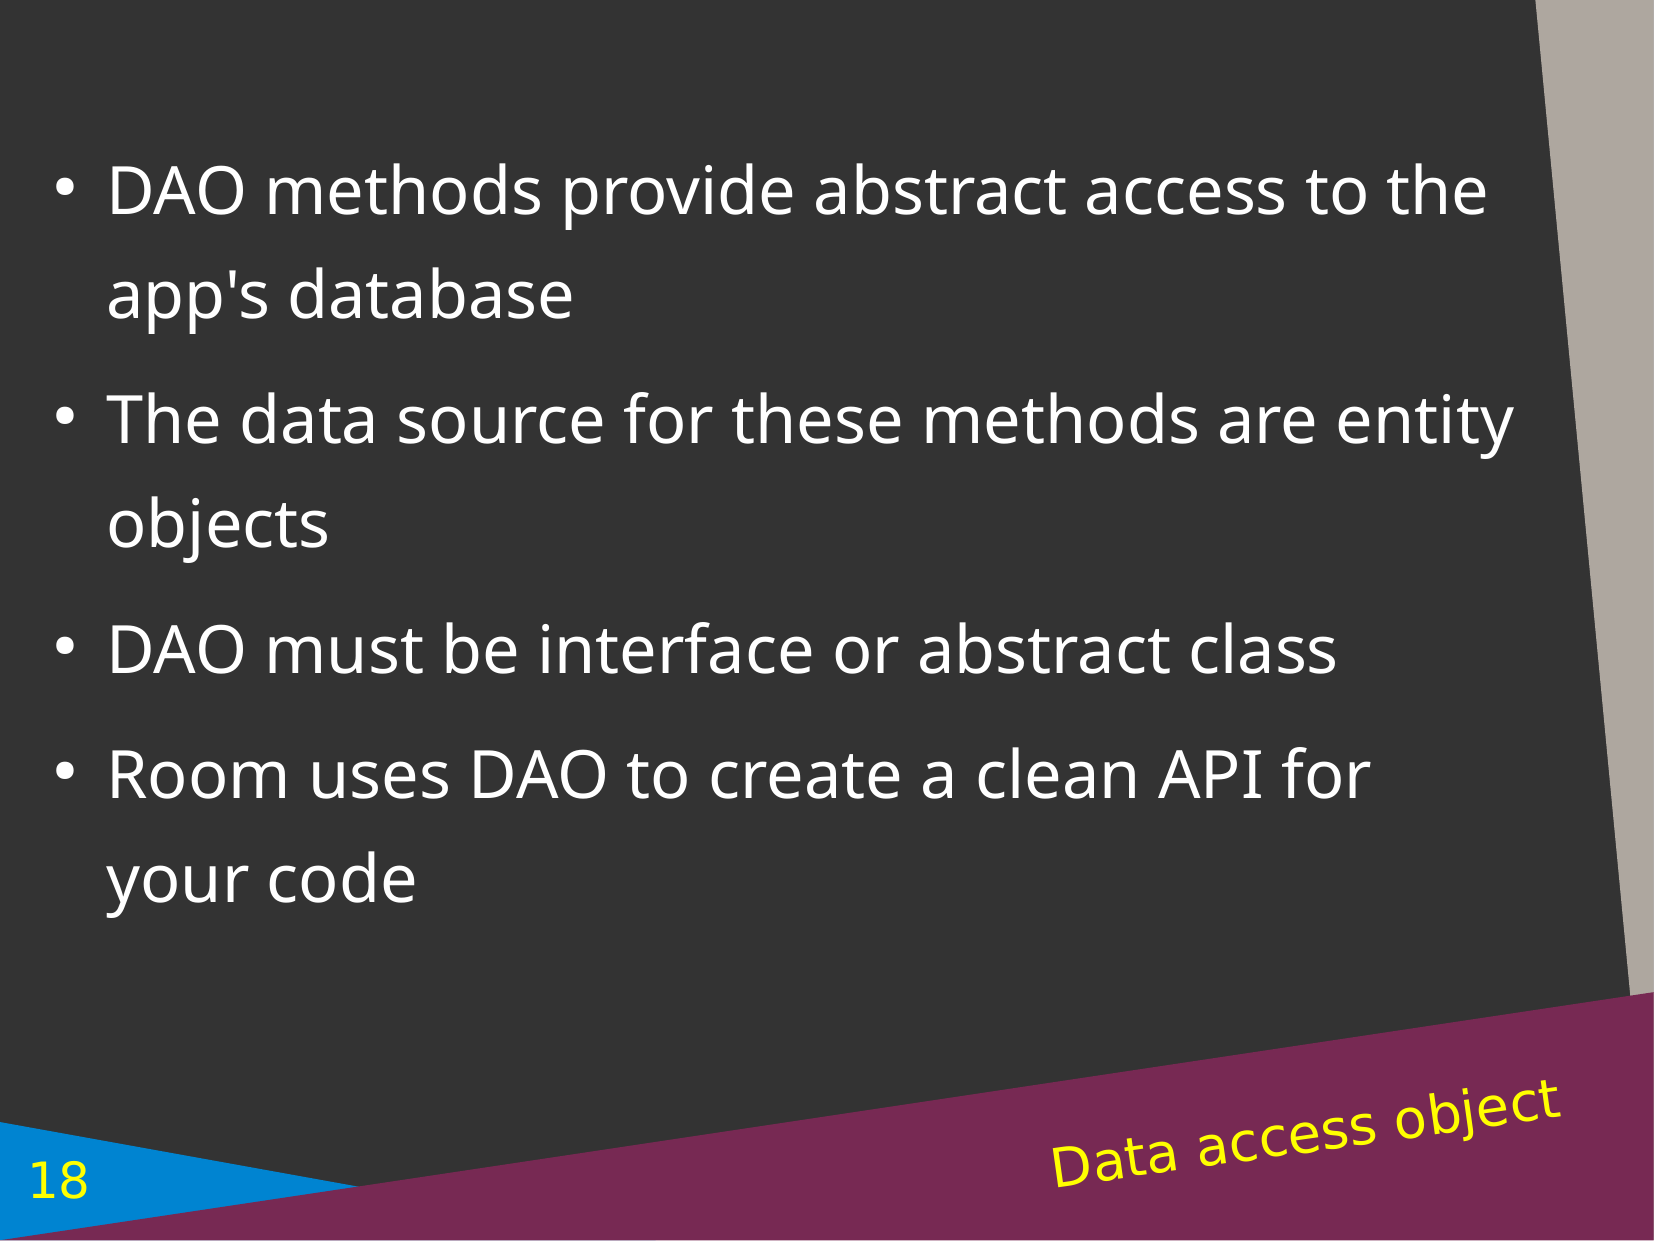

DAO methods provide abstract access to the app's database
The data source for these methods are entity objects
DAO must be interface or abstract class
Room uses DAO to create a clean API for your code
# Data access object
18